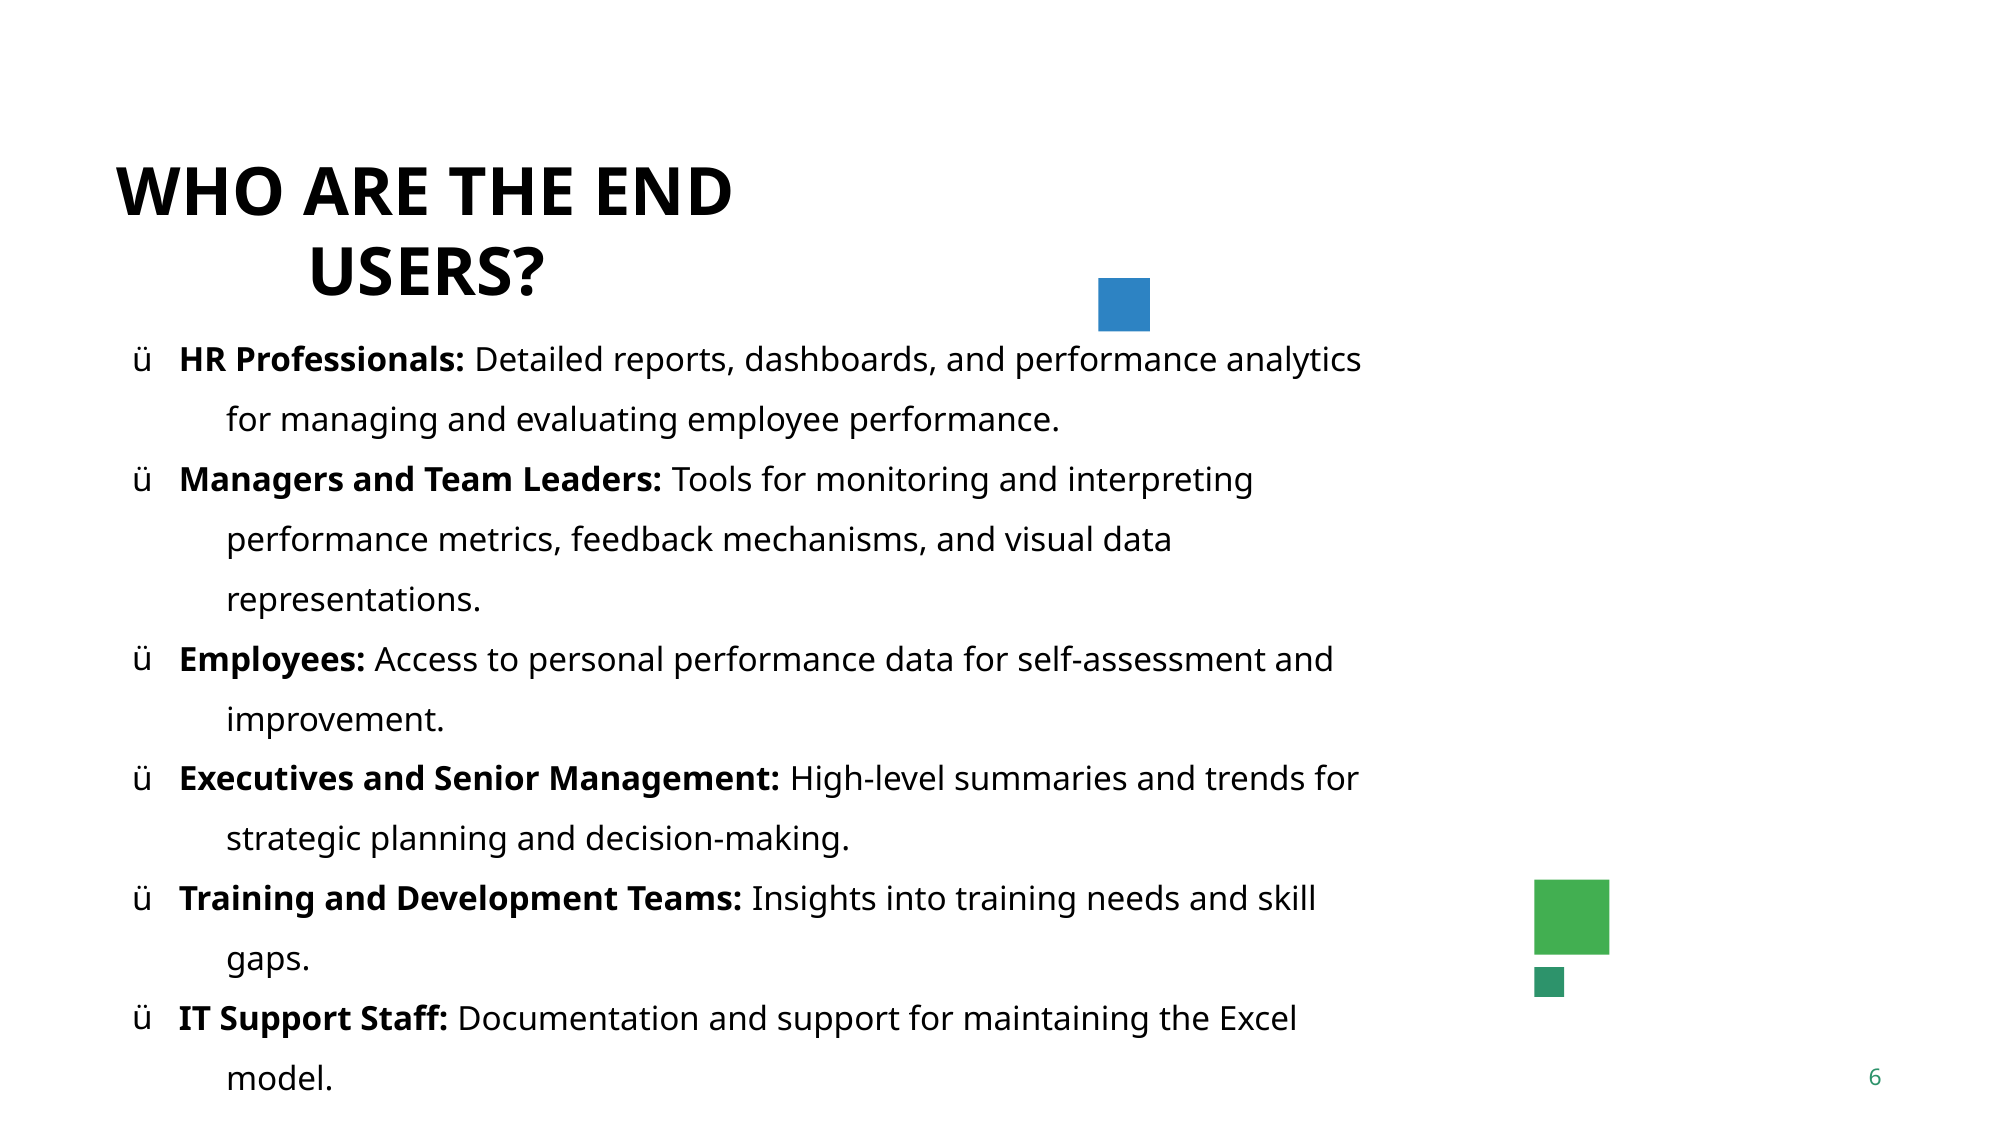

# WHO ARE THE END USERS?
HR Professionals: Detailed reports, dashboards, and performance analytics for managing and evaluating employee performance.
Managers and Team Leaders: Tools for monitoring and interpreting performance metrics, feedback mechanisms, and visual data representations.
Employees: Access to personal performance data for self-assessment and improvement.
Executives and Senior Management: High-level summaries and trends for strategic planning and decision-making.
Training and Development Teams: Insights into training needs and skill gaps.
IT Support Staff: Documentation and support for maintaining the Excel model.